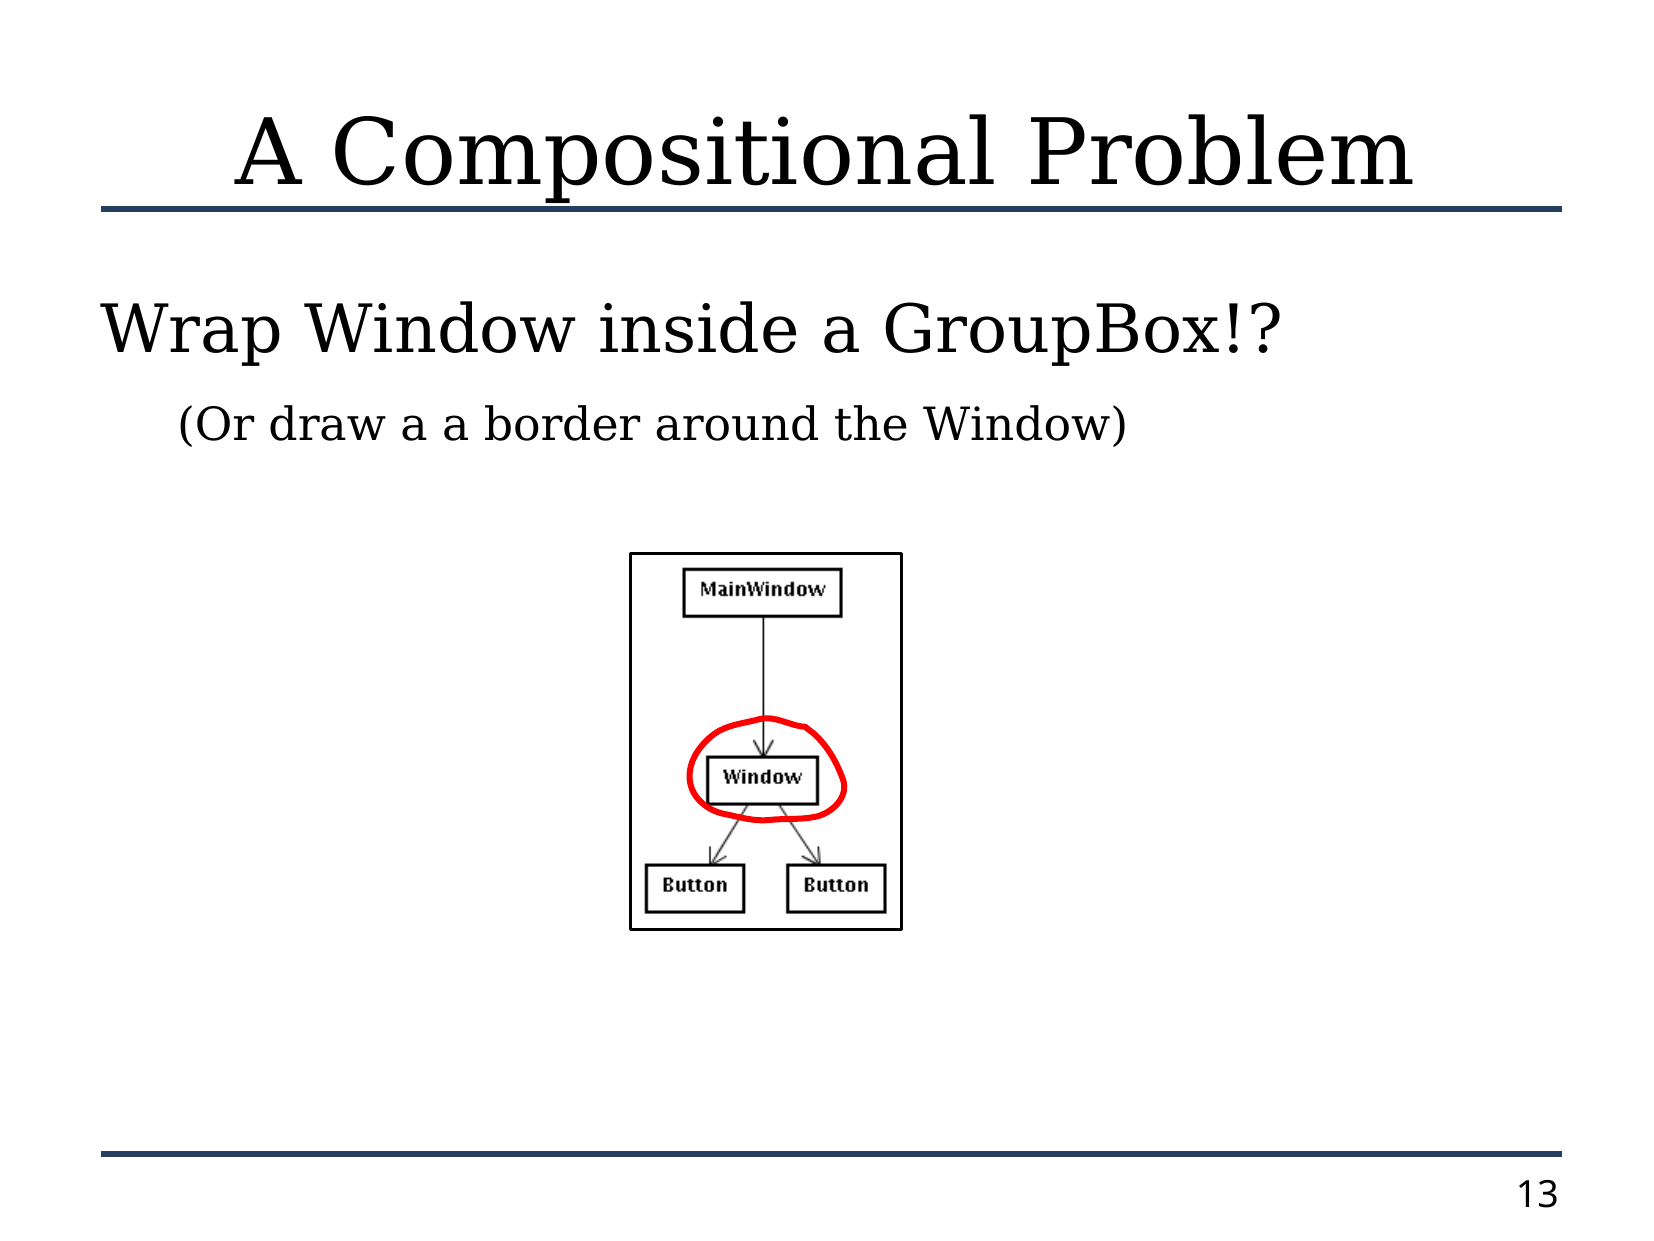

# A Compositional Problem
Wrap Window inside a GroupBox!?
(Or draw a a border around the Window)